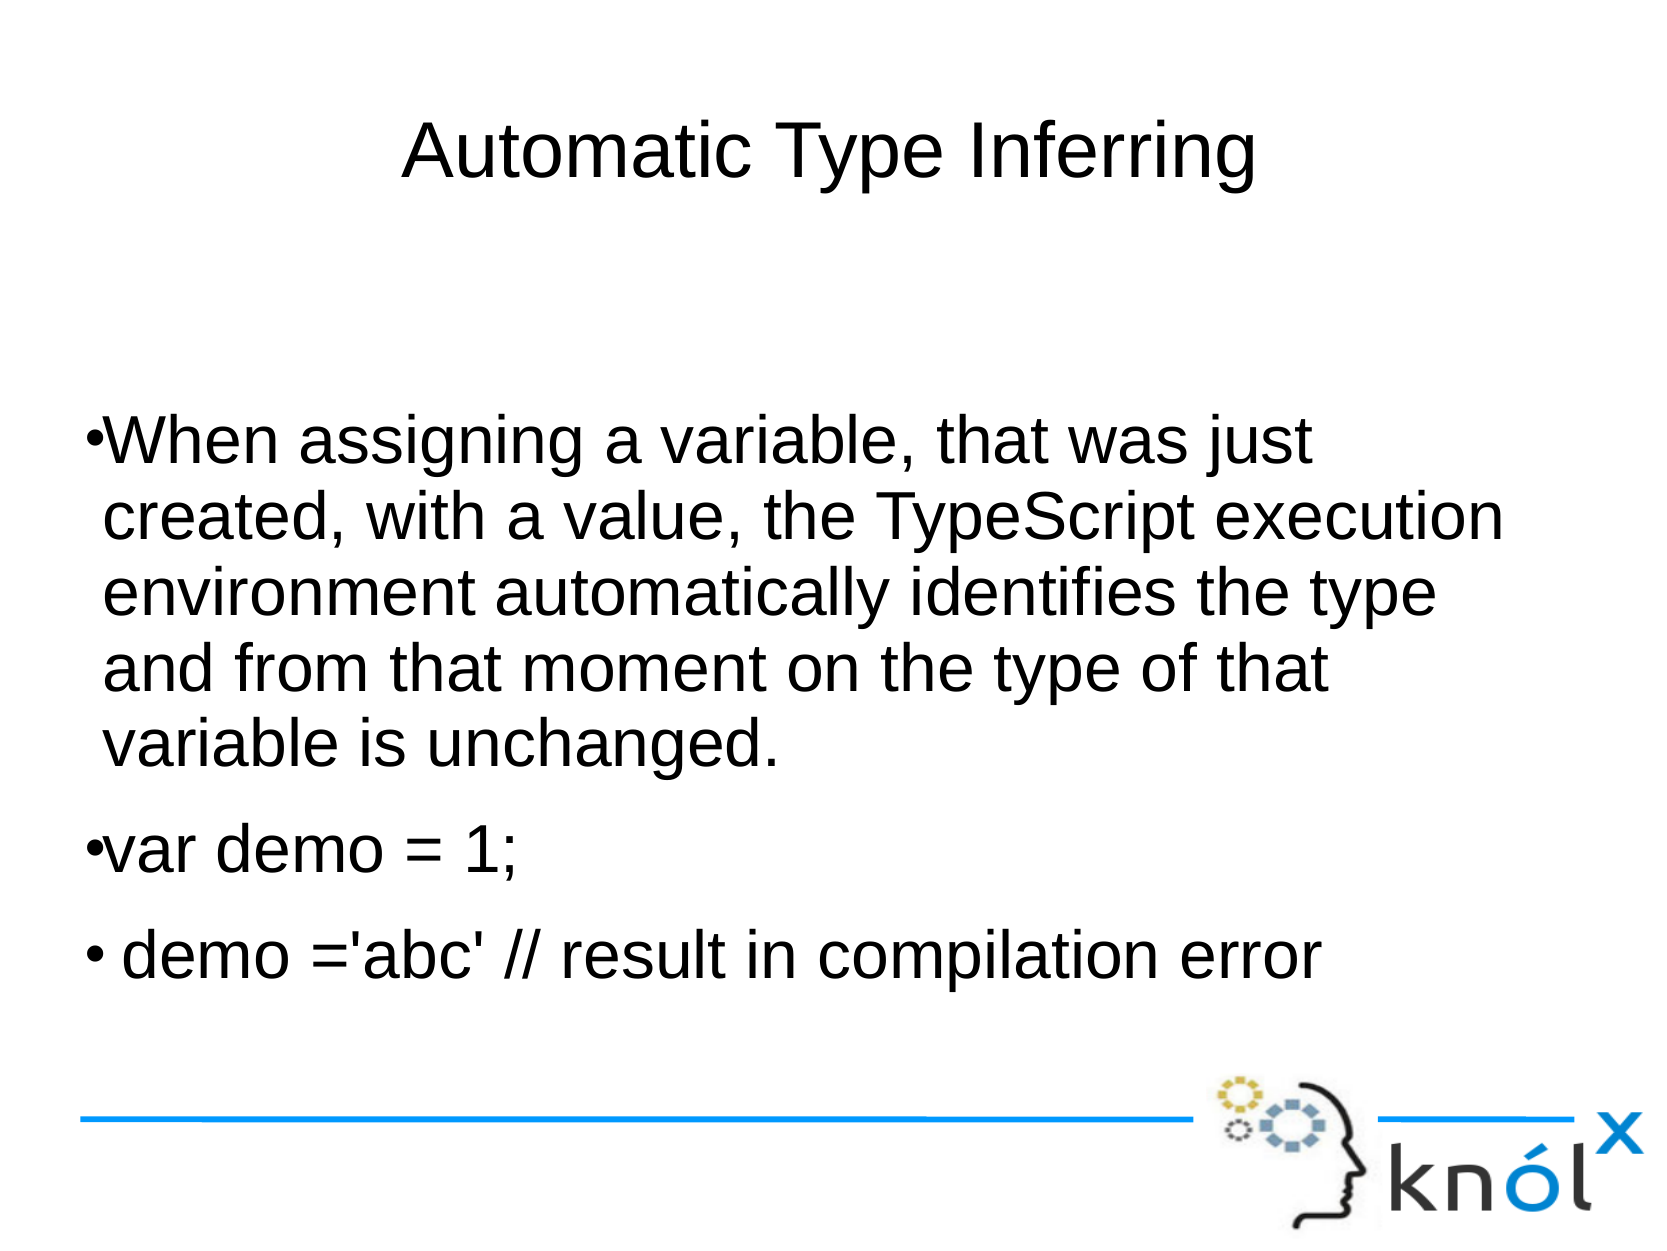

# Automatic Type Inferring
When assigning a variable, that was just created, with a value, the TypeScript execution environment automatically identifies the type and from that moment on the type of that variable is unchanged.
var demo = 1;
 demo ='abc' // result in compilation error